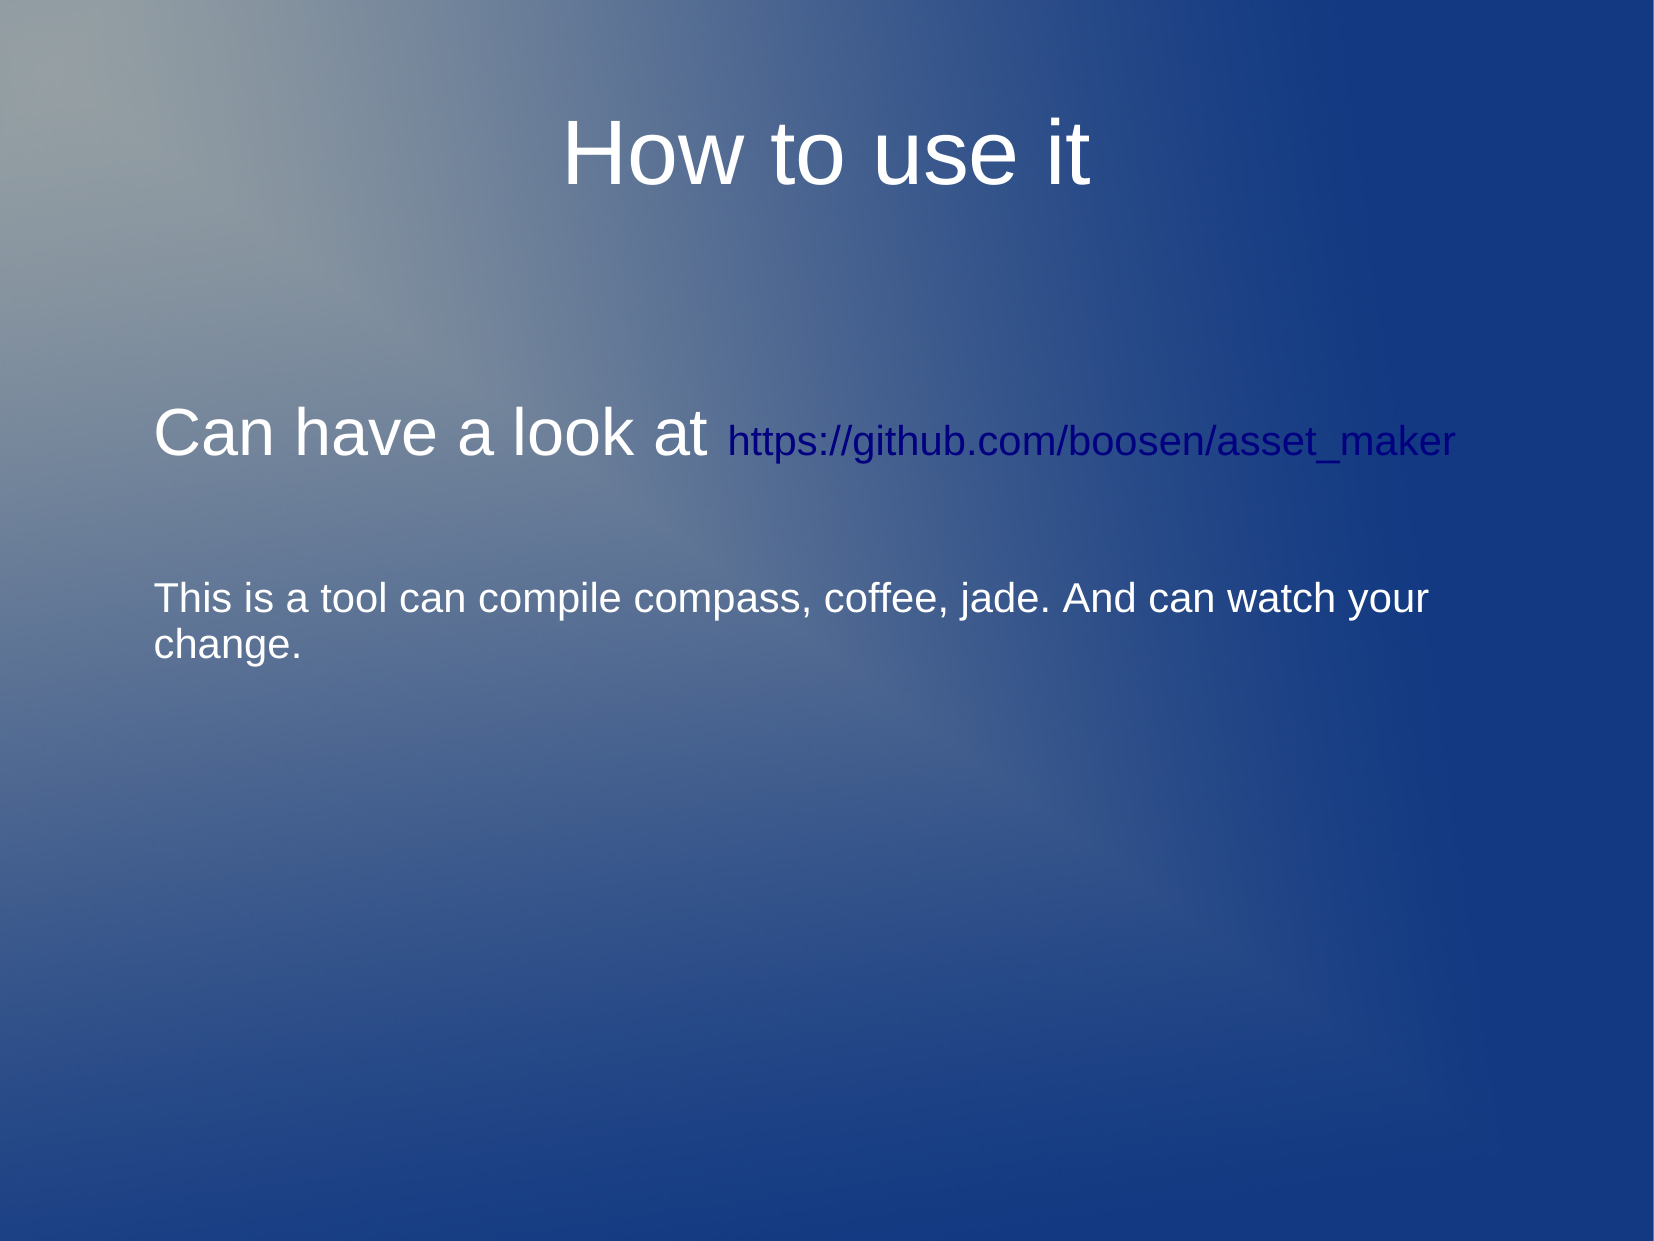

# How to use it
Can have a look at https://github.com/boosen/asset_maker
This is a tool can compile compass, coffee, jade. And can watch your change.